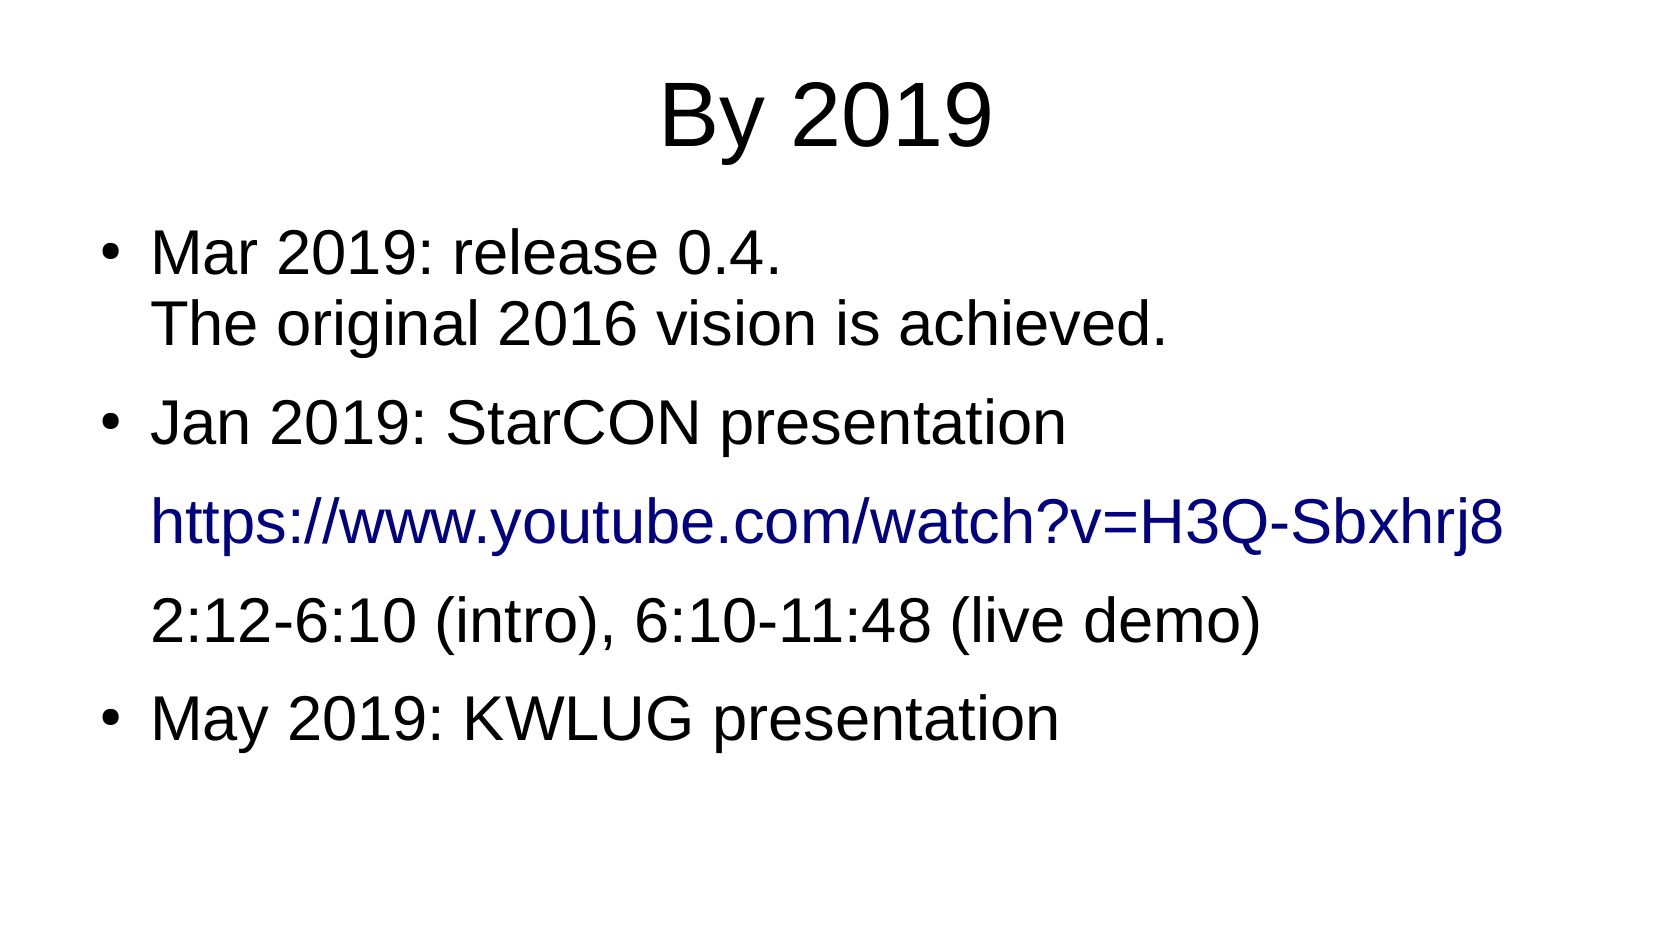

# By 2019
Mar 2019: release 0.4.
The original 2016 vision is achieved.
Jan 2019: StarCON presentation
https://www.youtube.com/watch?v=H3Q-Sbxhrj8
2:12-6:10 (intro), 6:10-11:48 (live demo)
May 2019: KWLUG presentation